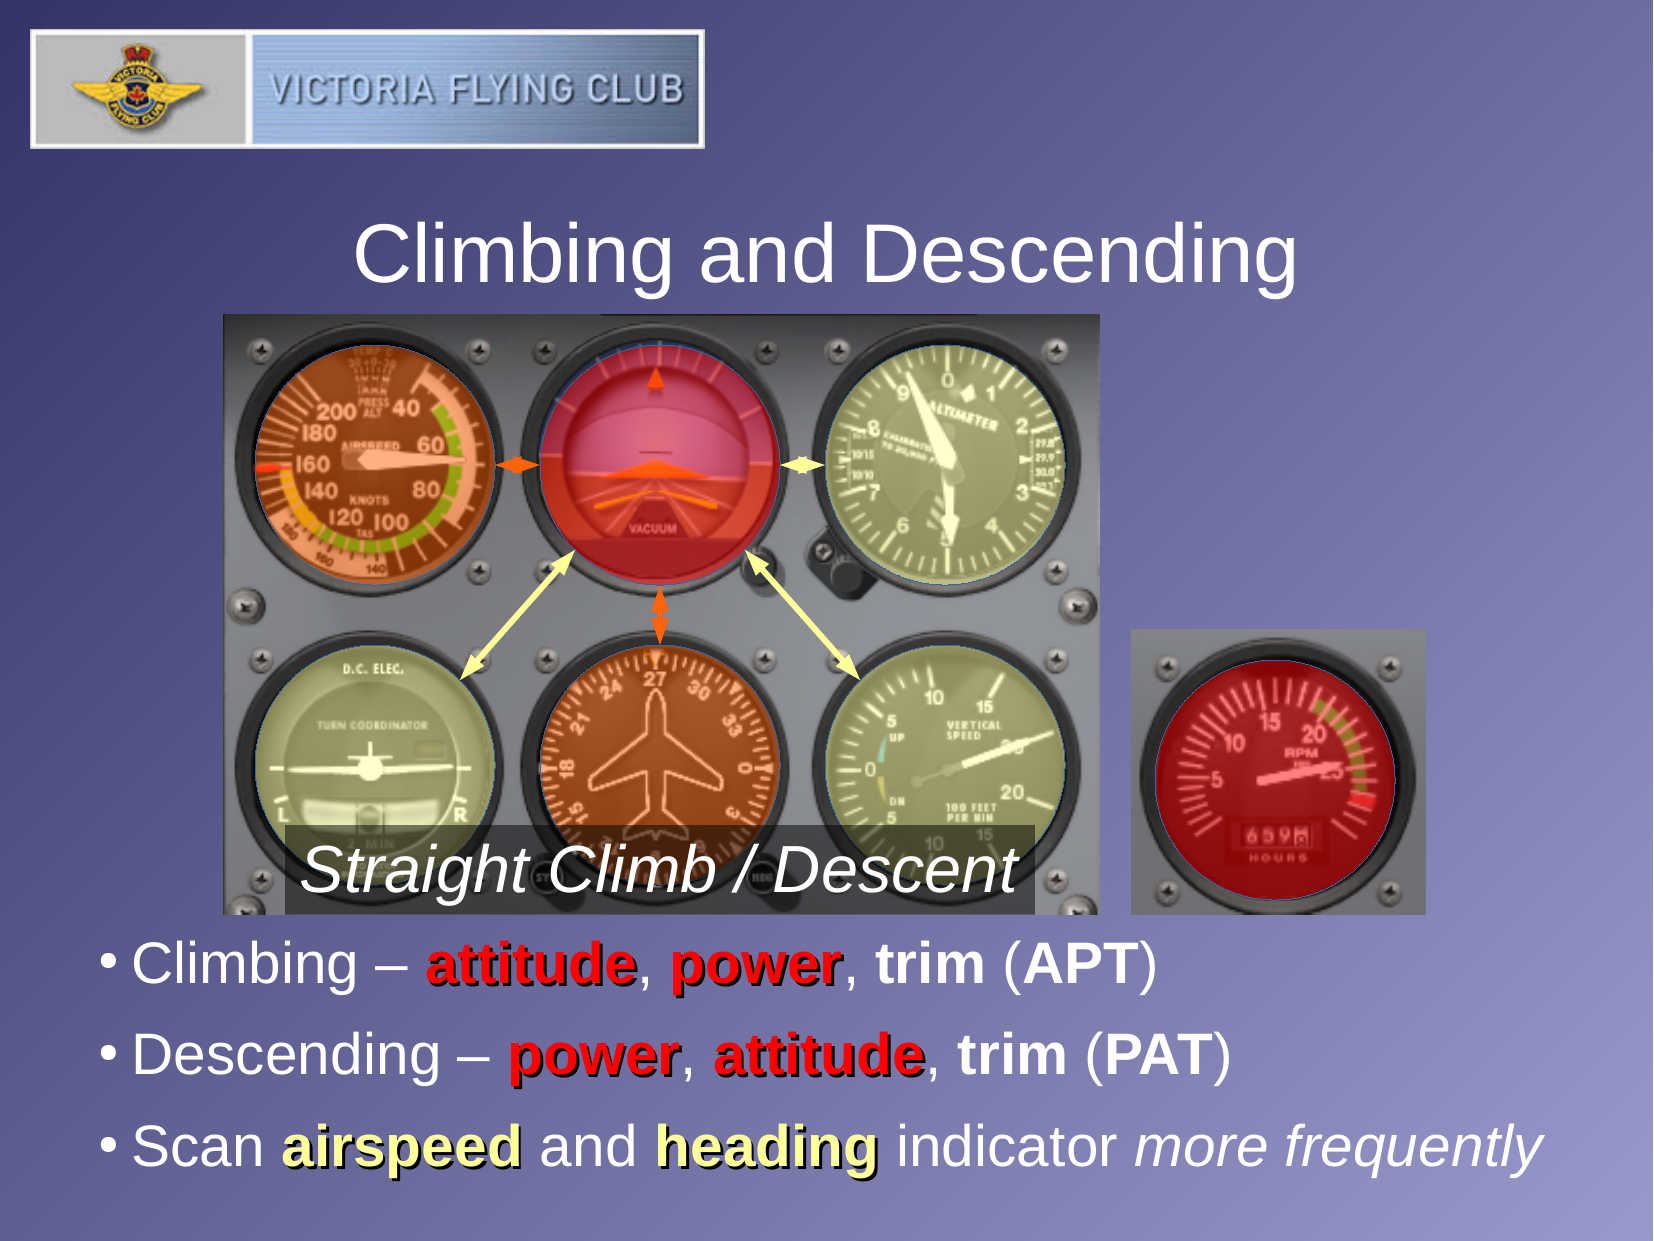

# Climbing and Descending
Straight Climb / Descent
Climbing – attitude, power, trim (APT)
Descending – power, attitude, trim (PAT)
Scan airspeed and heading indicator more frequently